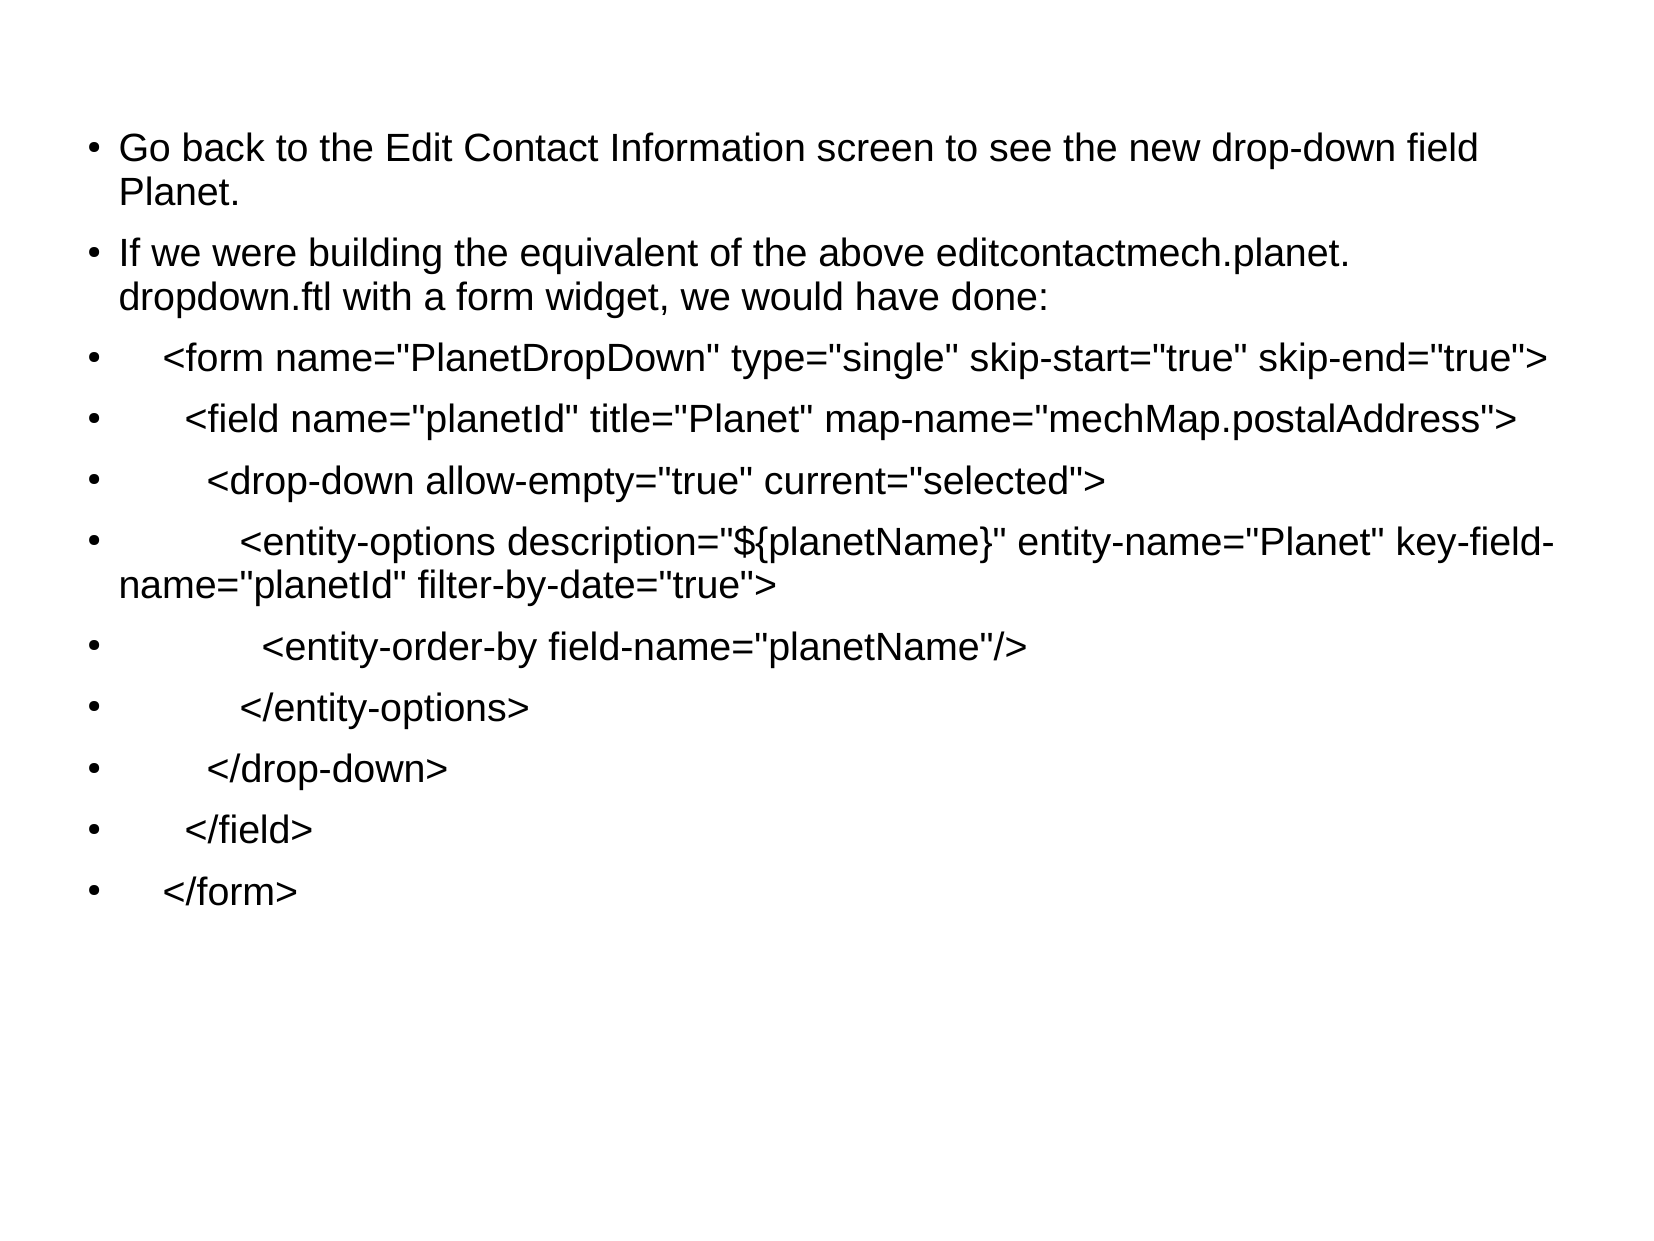

# Go back to the Edit Contact Information screen to see the new drop-down field Planet.
If we were building the equivalent of the above editcontactmech.planet. dropdown.ftl with a form widget, we would have done:
 <form name="PlanetDropDown" type="single" skip-start="true" skip-end="true">
 <field name="planetId" title="Planet" map-name="mechMap.postalAddress">
 <drop-down allow-empty="true" current="selected">
 <entity-options description="${planetName}" entity-name="Planet" key-field-name="planetId" filter-by-date="true">
 <entity-order-by field-name="planetName"/>
 </entity-options>
 </drop-down>
 </field>
 </form>